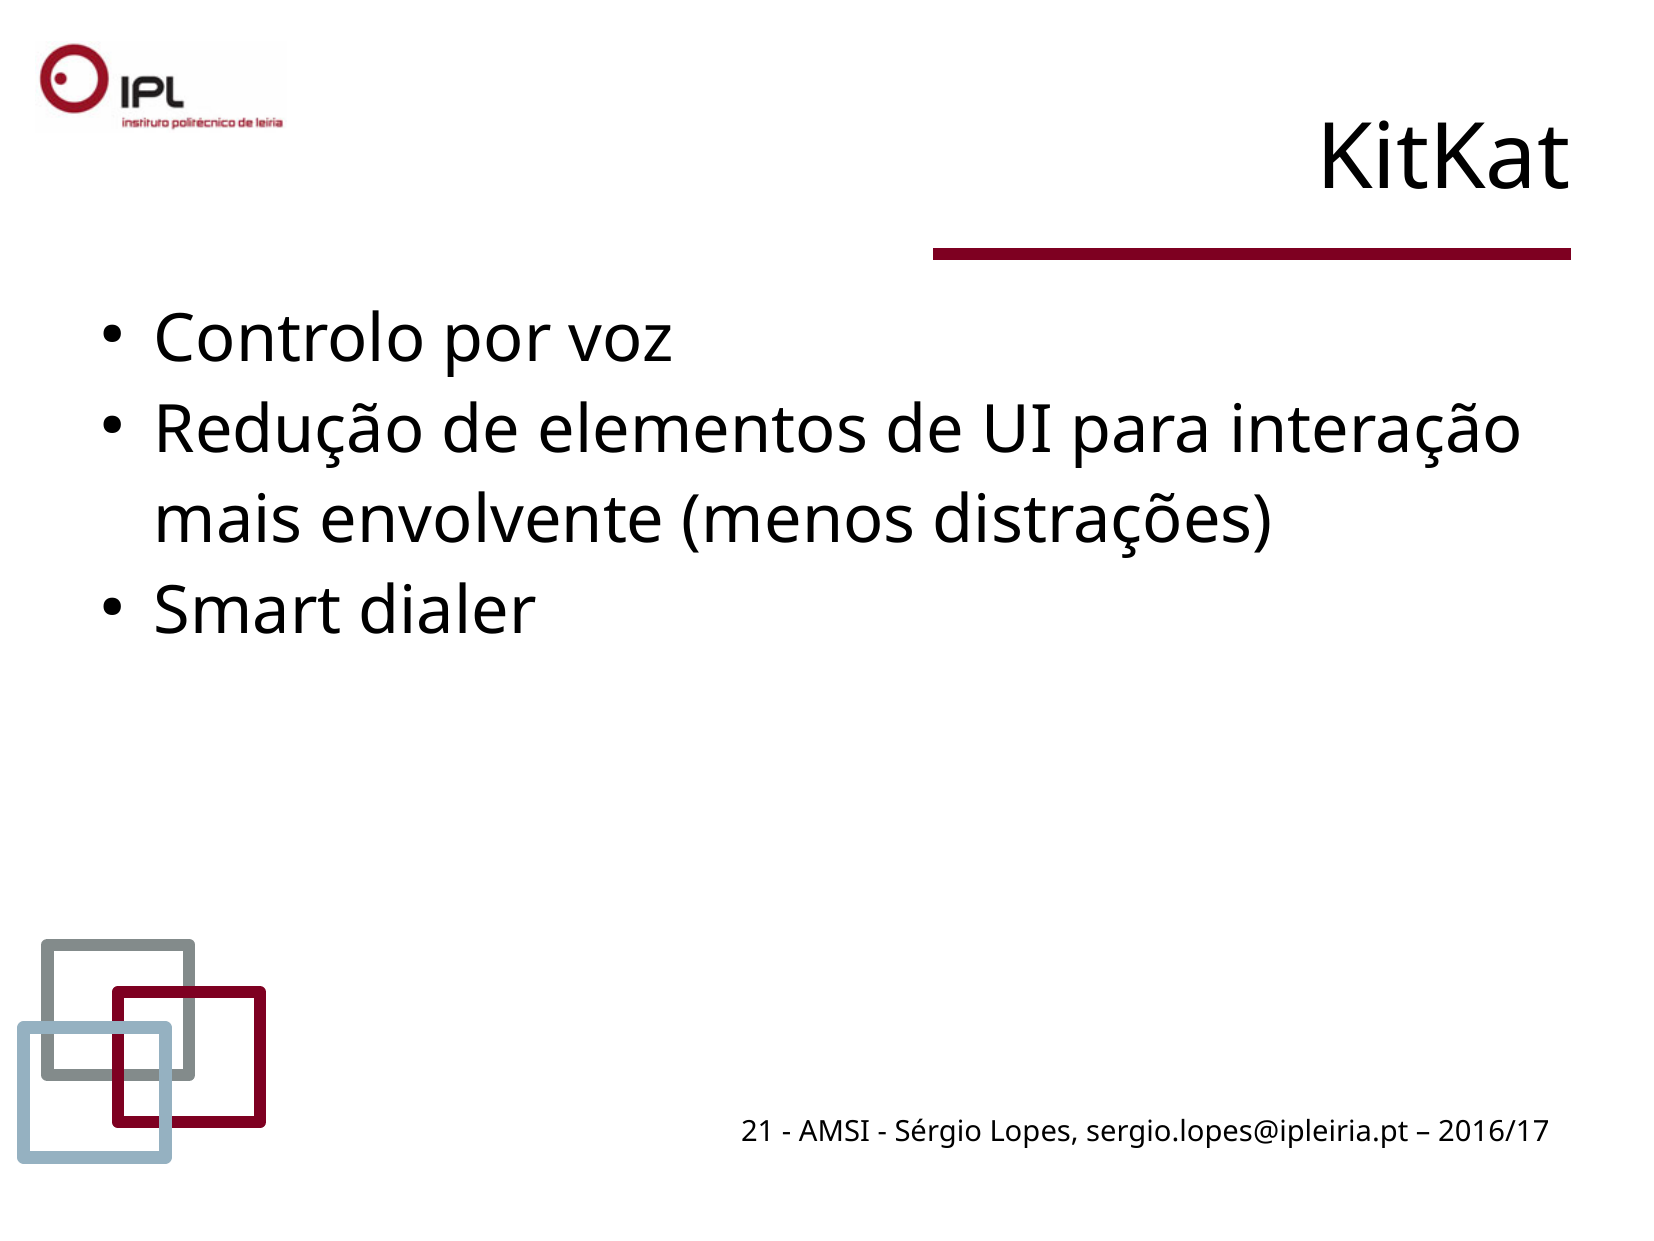

# KitKat
Controlo por voz
Redução de elementos de UI para interação mais envolvente (menos distrações)
Smart dialer
21 - AMSI - Sérgio Lopes, sergio.lopes@ipleiria.pt – 2016/17